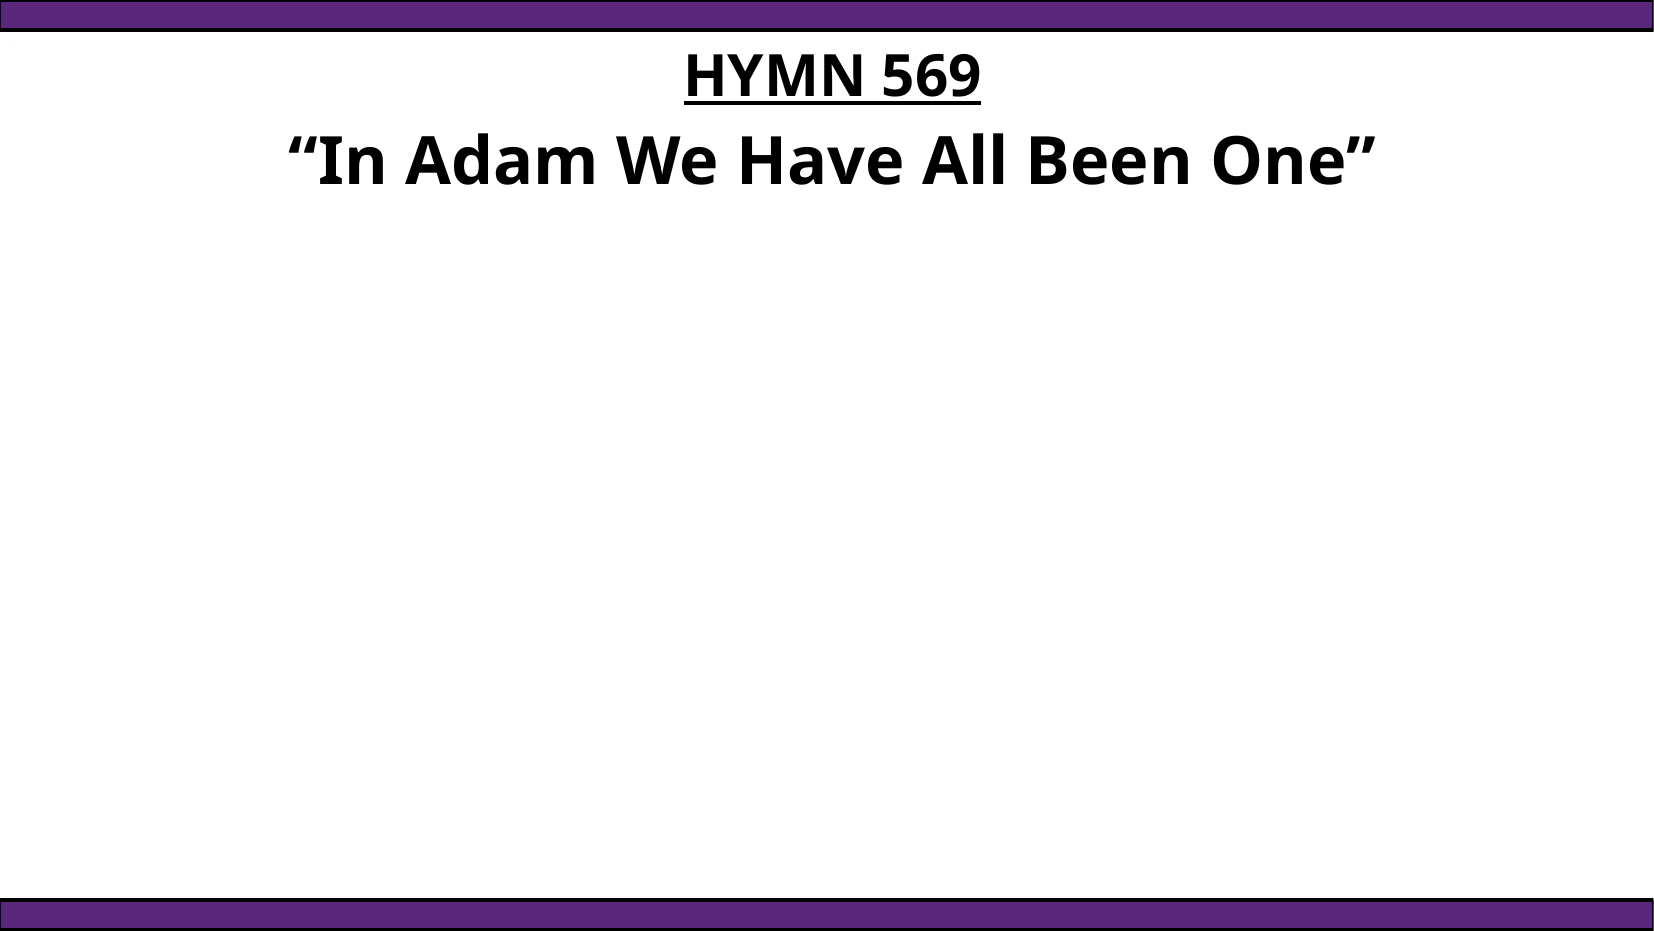

HYMN 569
“In Adam We Have All Been One”